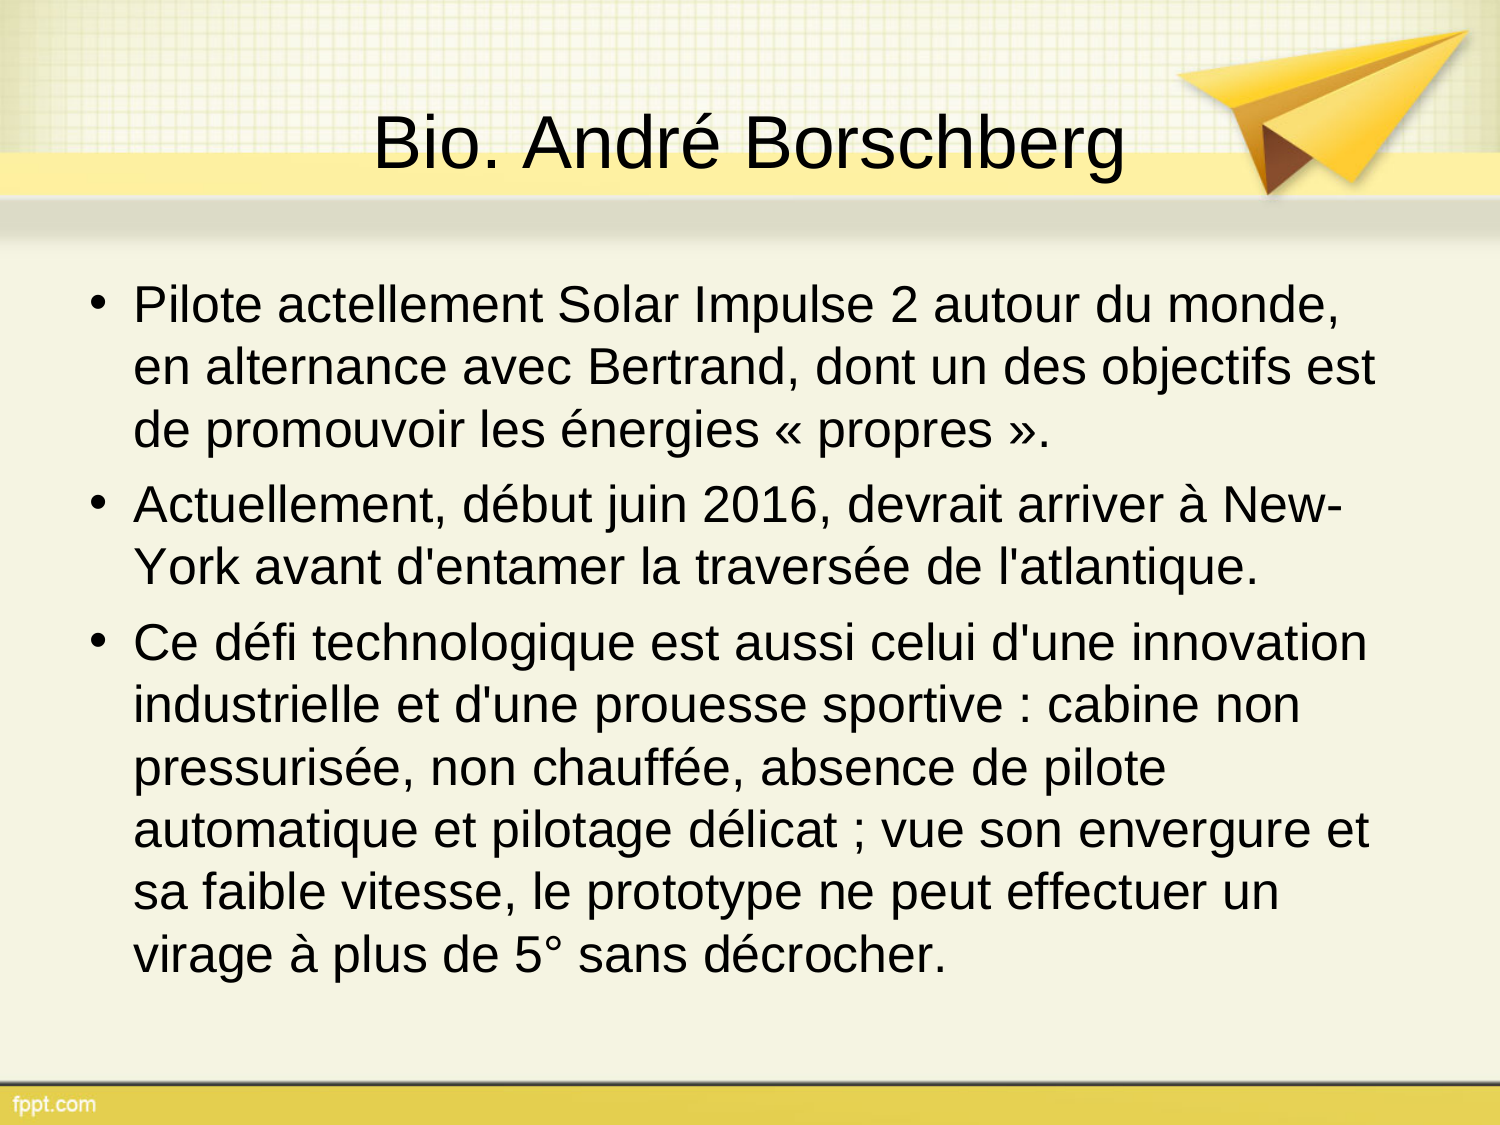

# Bio. André Borschberg
Pilote actellement Solar Impulse 2 autour du monde, en alternance avec Bertrand, dont un des objectifs est de promouvoir les énergies « propres ».
Actuellement, début juin 2016, devrait arriver à New- York avant d'entamer la traversée de l'atlantique.
Ce défi technologique est aussi celui d'une innovation industrielle et d'une prouesse sportive : cabine non pressurisée, non chauffée, absence de pilote automatique et pilotage délicat ; vue son envergure et sa faible vitesse, le prototype ne peut effectuer un virage à plus de 5° sans décrocher.